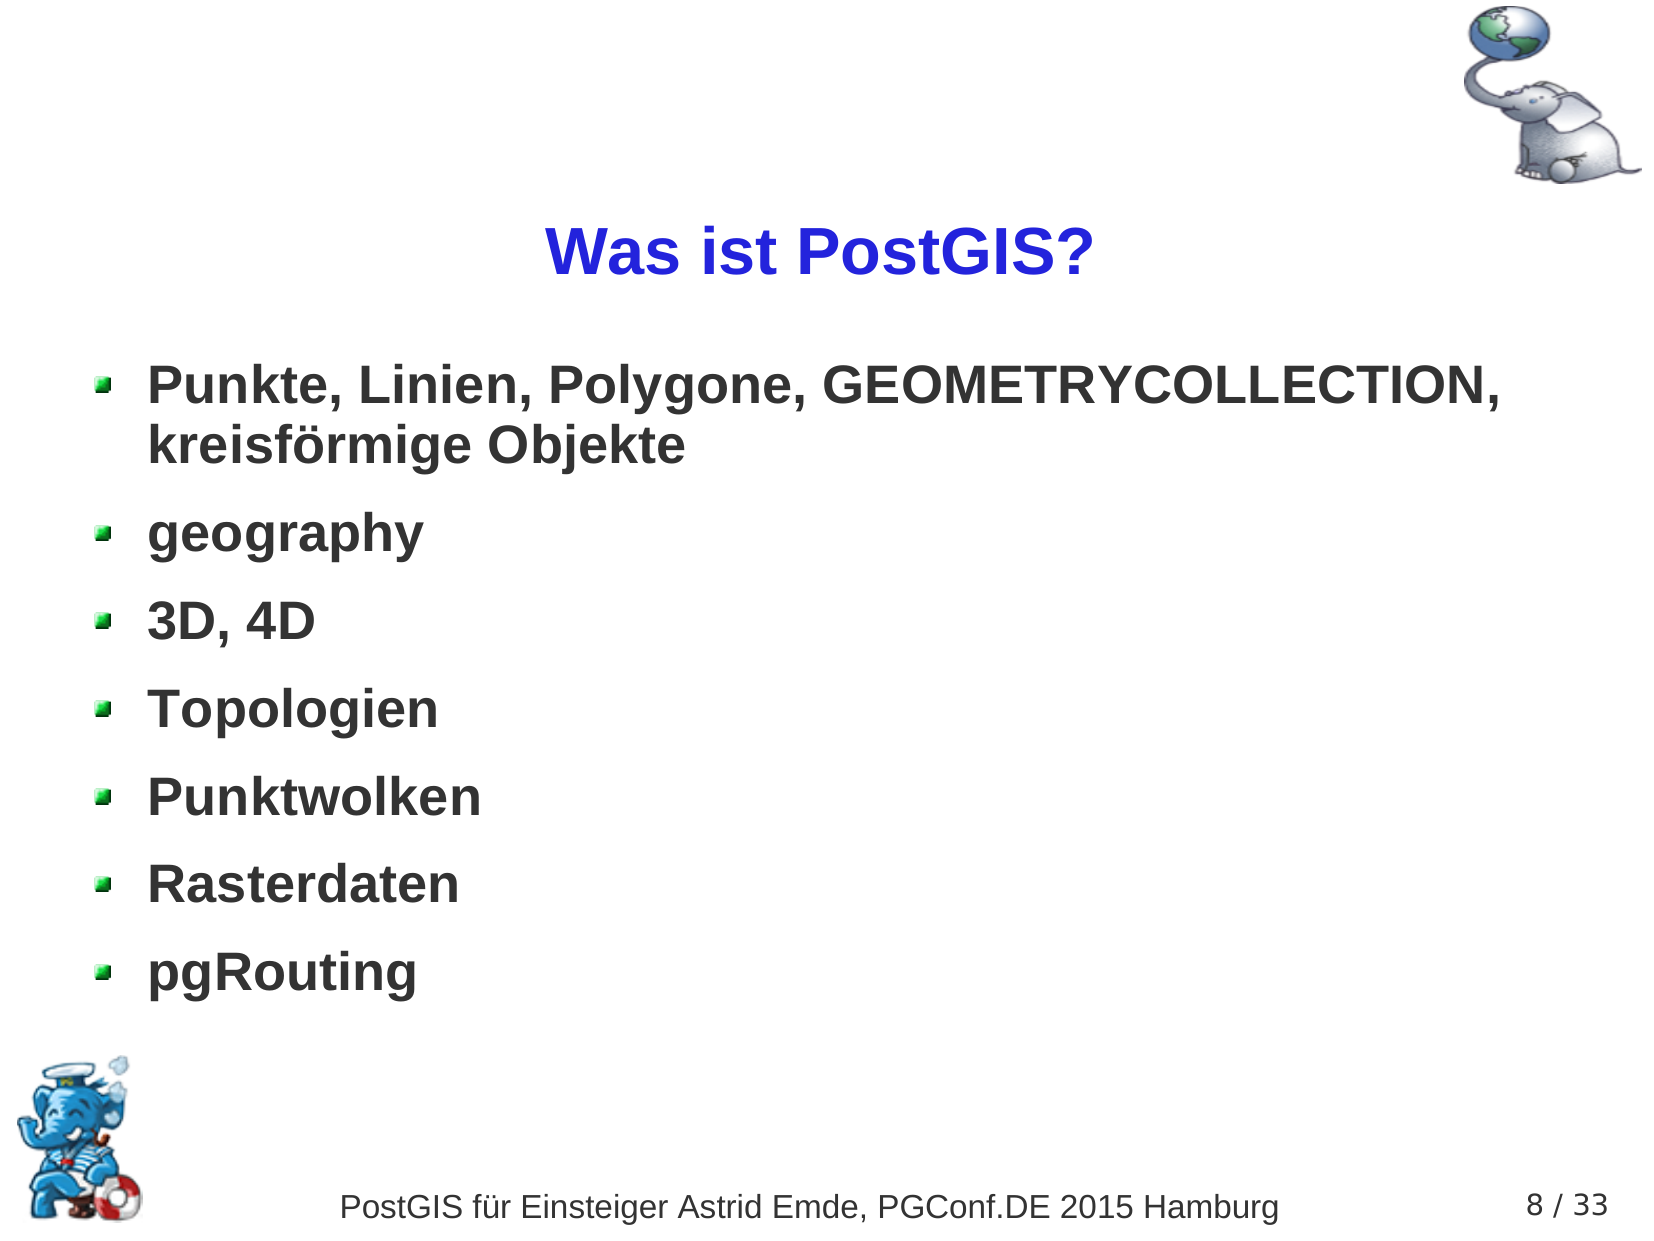

# Was ist PostGIS?
Punkte, Linien, Polygone, GEOMETRYCOLLECTION, kreisförmige Objekte
geography
3D, 4D
Topologien
Punktwolken
Rasterdaten
pgRouting